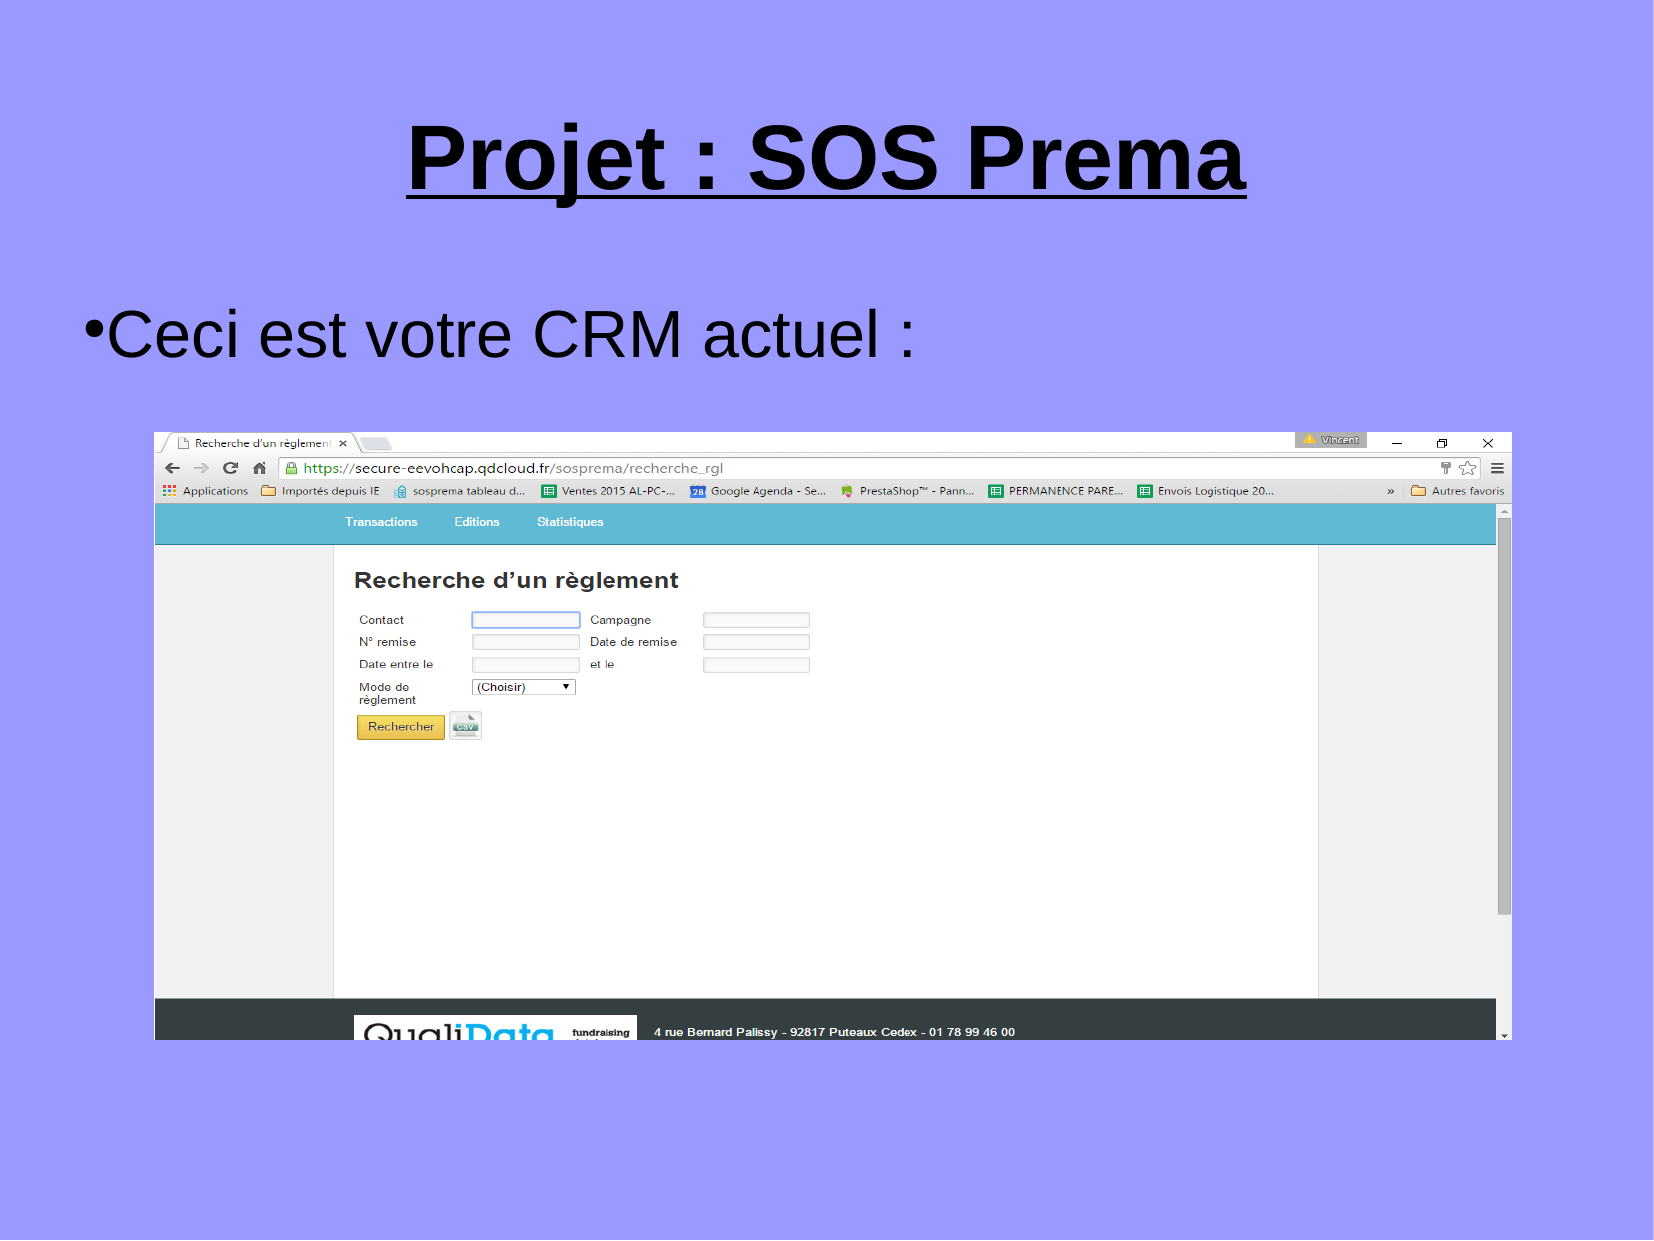

# Projet : SOS Prema
Ceci est votre CRM actuel :